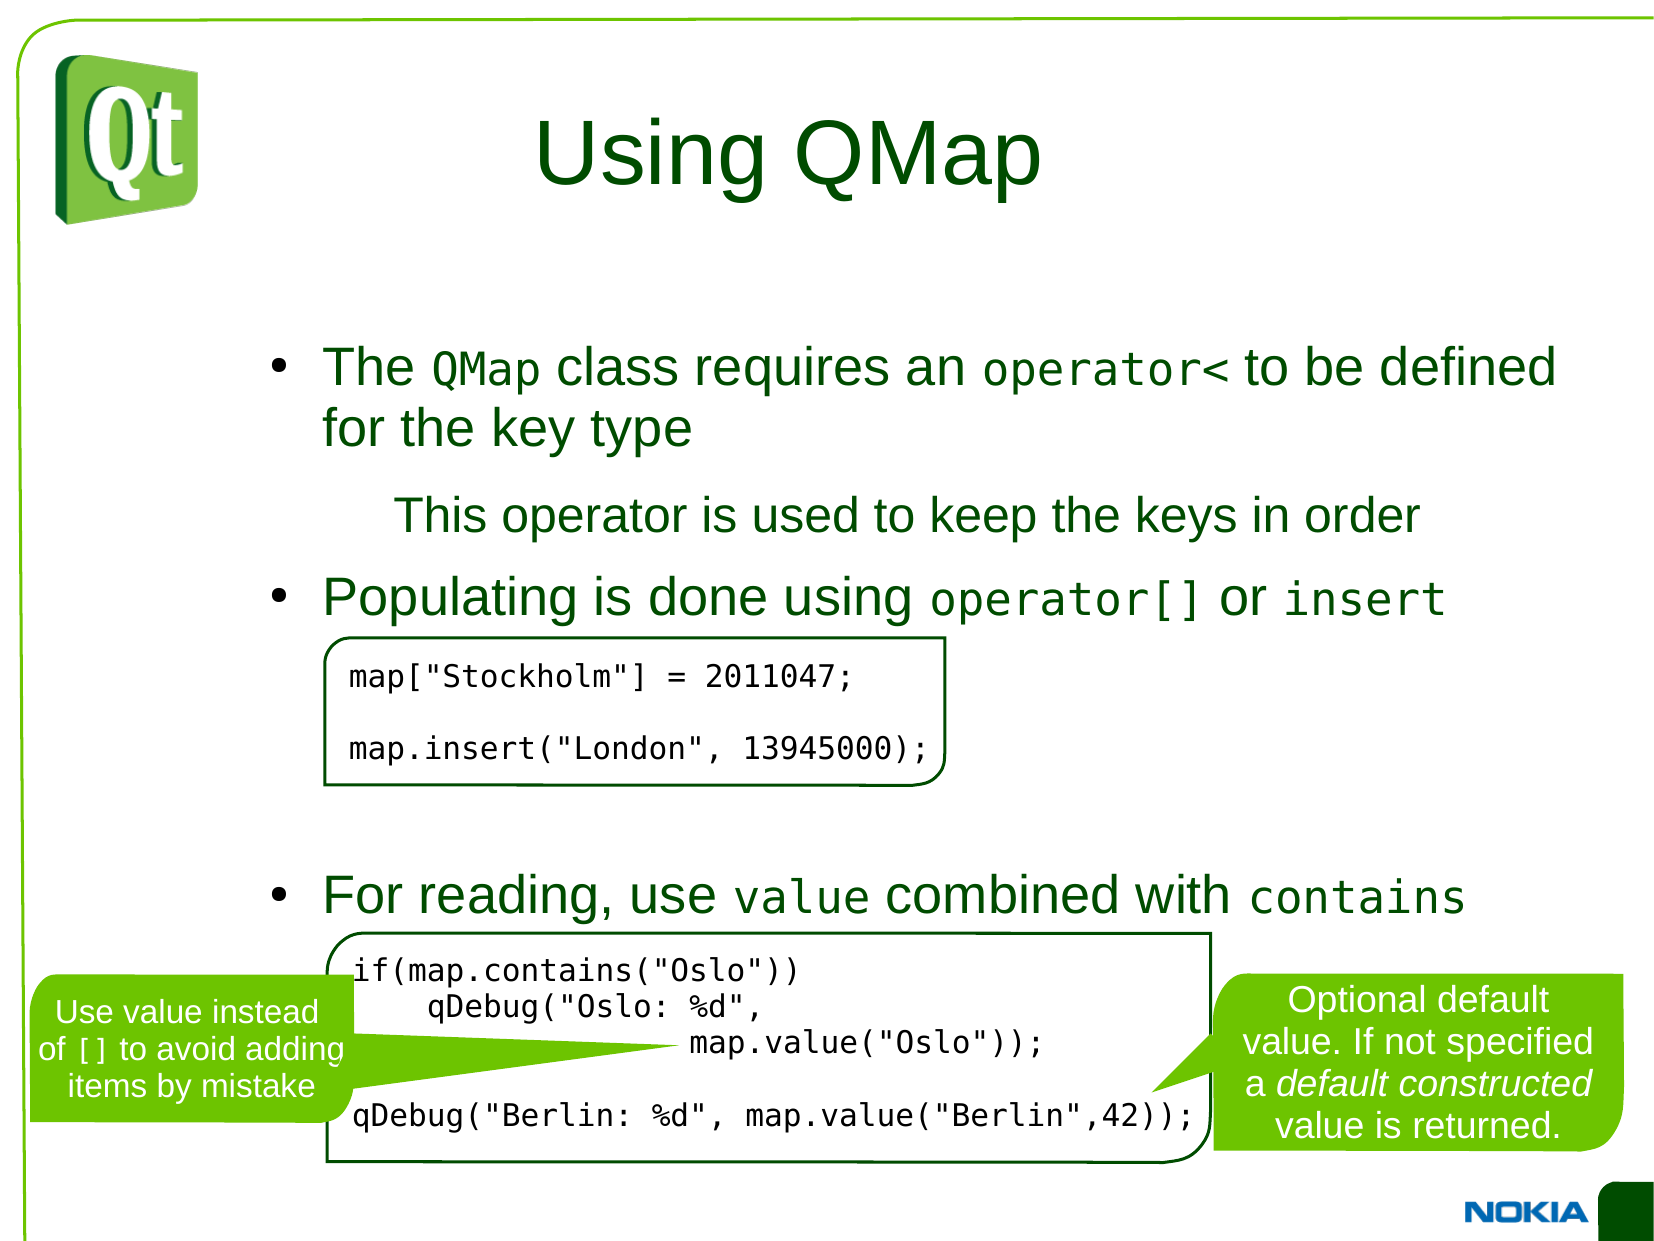

# Using QMap
The QMap class requires an operator< to be defined for the key type
This operator is used to keep the keys in order
Populating is done using operator[] or insert
For reading, use value combined with contains
map["Stockholm"] = 2011047;
map.insert("London", 13945000);
if(map.contains("Oslo"))
 qDebug("Oslo: %d",
 map.value("Oslo"));
qDebug("Berlin: %d", map.value("Berlin",42));
Optional default
value. If not specified
a default constructed
value is returned.
Use value instead
of [] to avoid adding
items by mistake